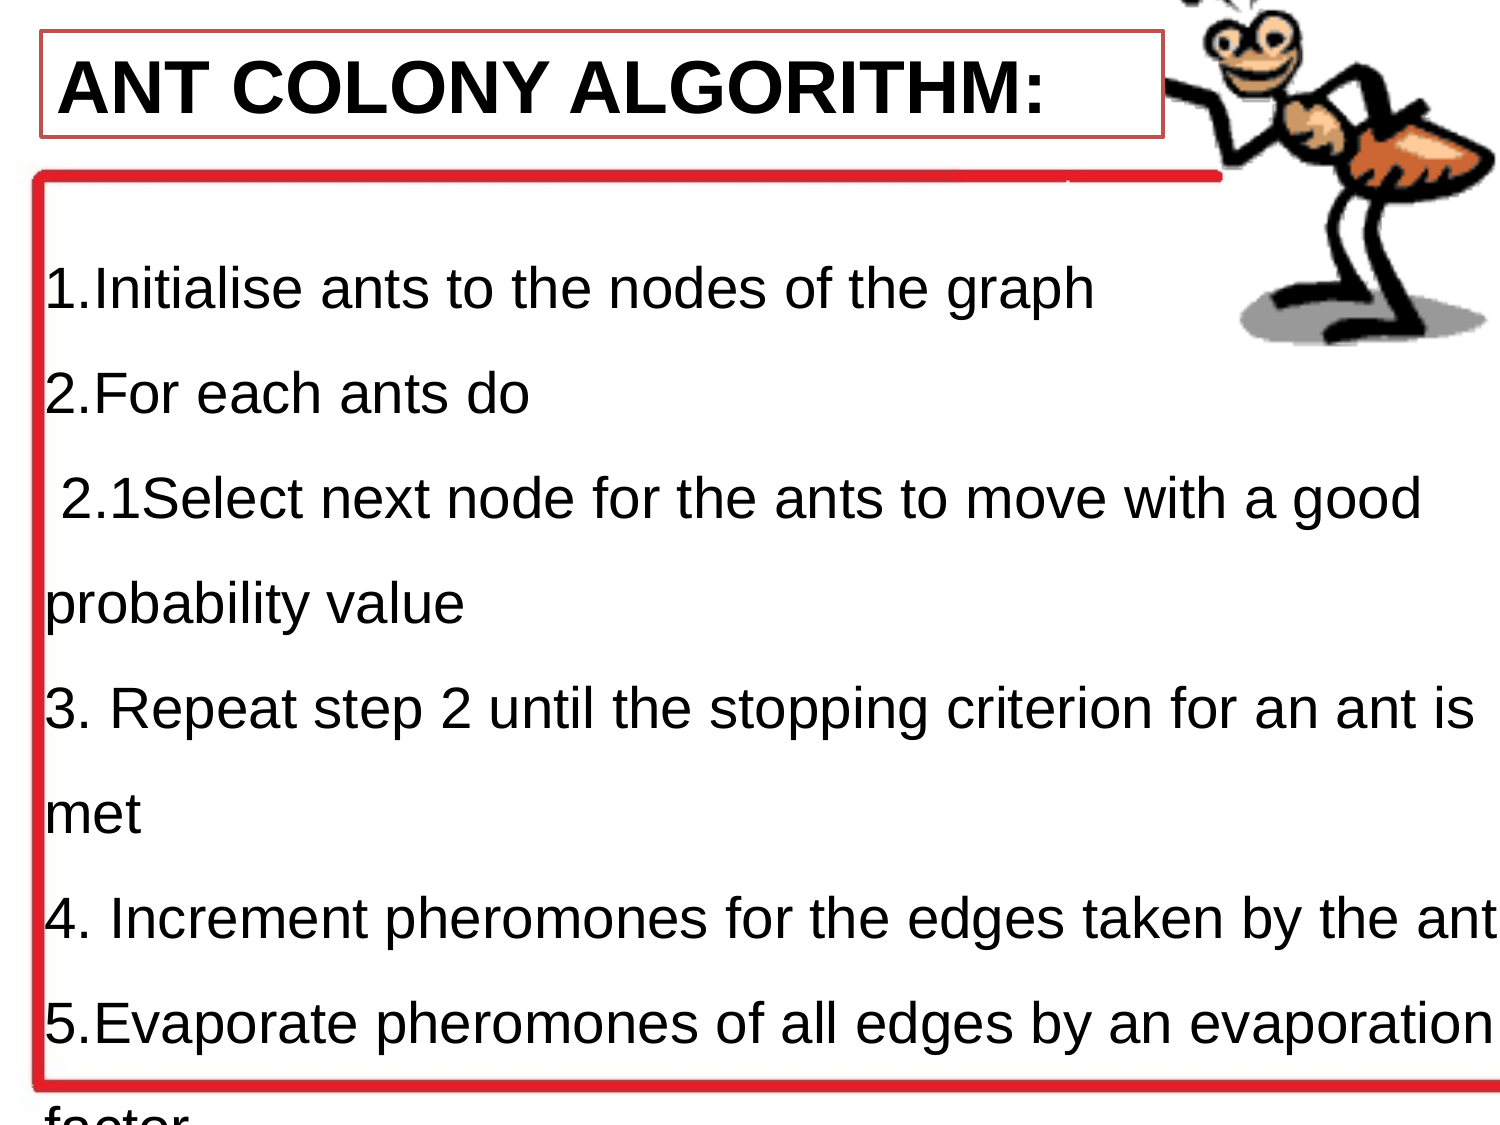

ANT COLONY ALGORITHM:
1.Initialise ants to the nodes of the graph
2.For each ants do
 2.1Select next node for the ants to move with a good
probability value
3. Repeat step 2 until the stopping criterion for an ant is met
4. Increment pheromones for the edges taken by the ant
5.Evaporate pheromones of all edges by an evaporation factor
6.Repeat steps 2-5 till required solution is obtained